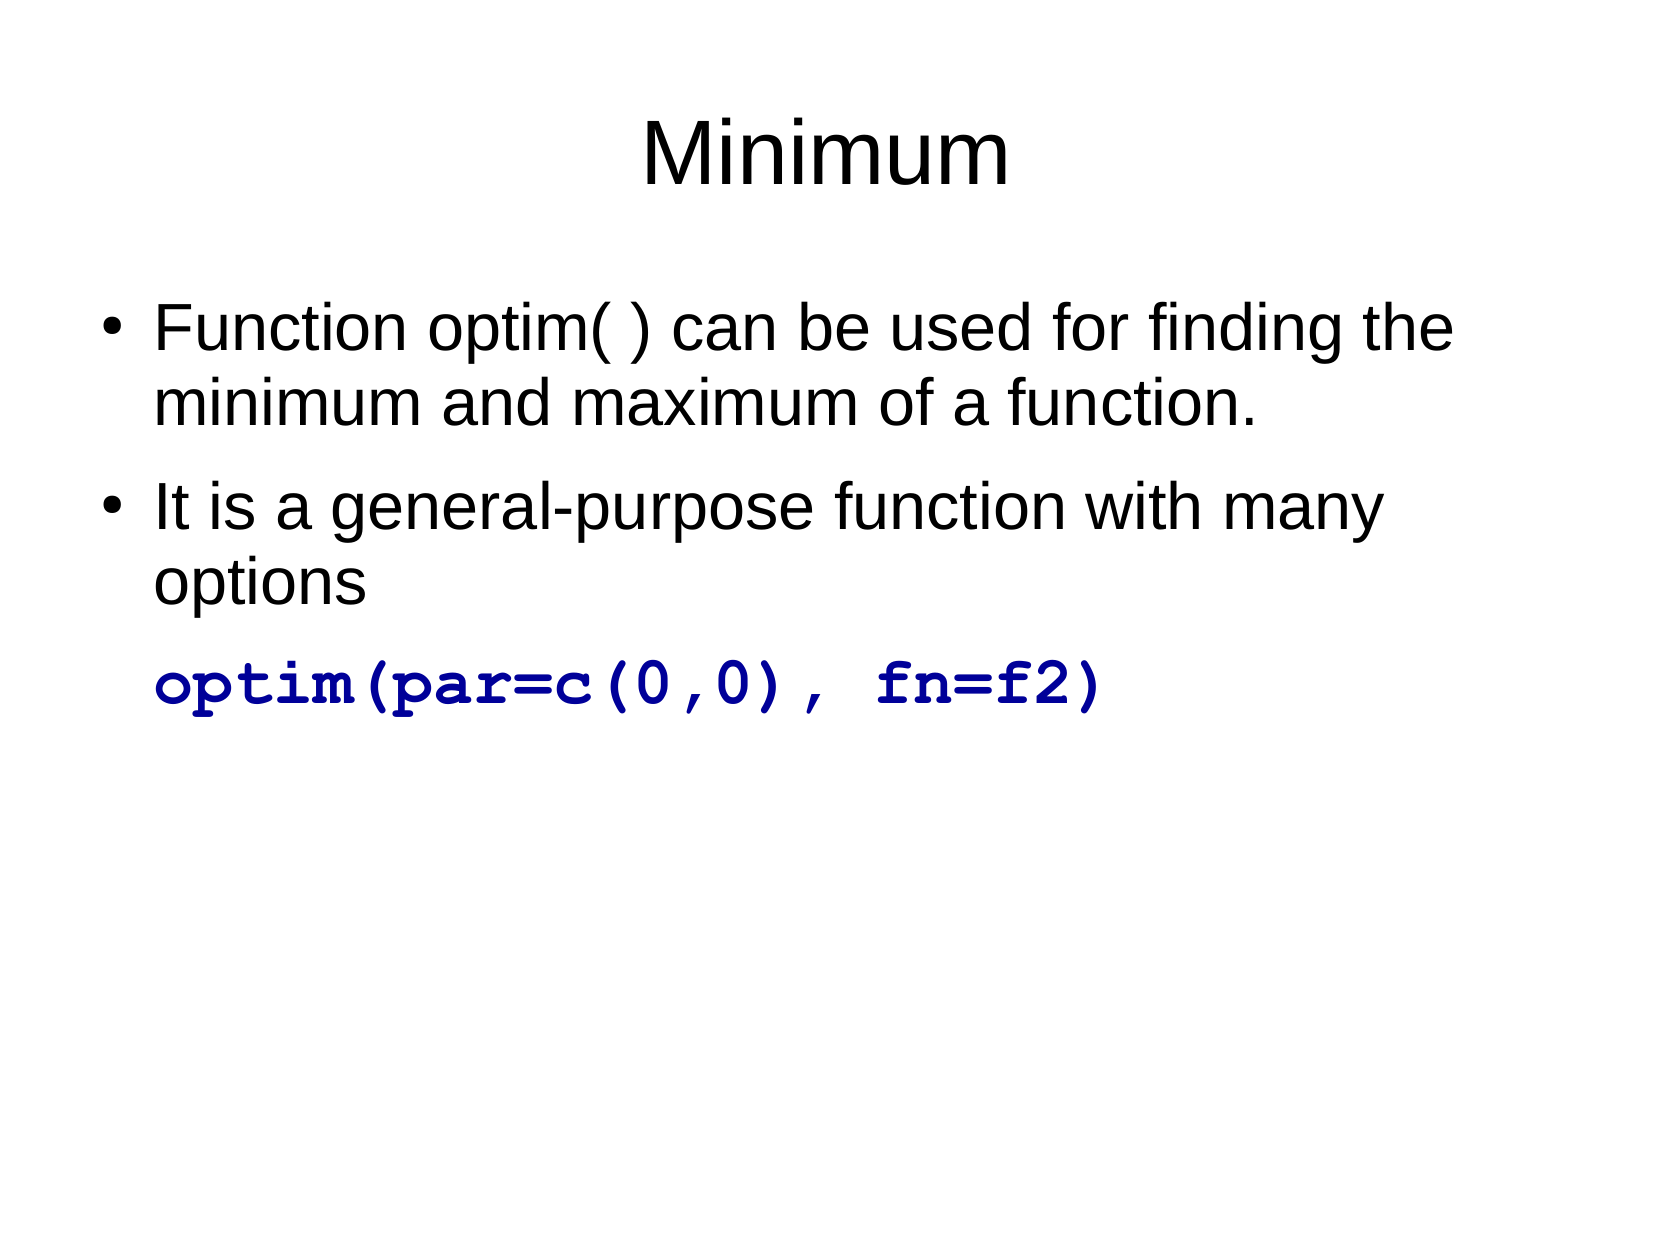

# Minimum
Function optim( ) can be used for finding the minimum and maximum of a function.
It is a general-purpose function with many options
optim(par=c(0,0), fn=f2)